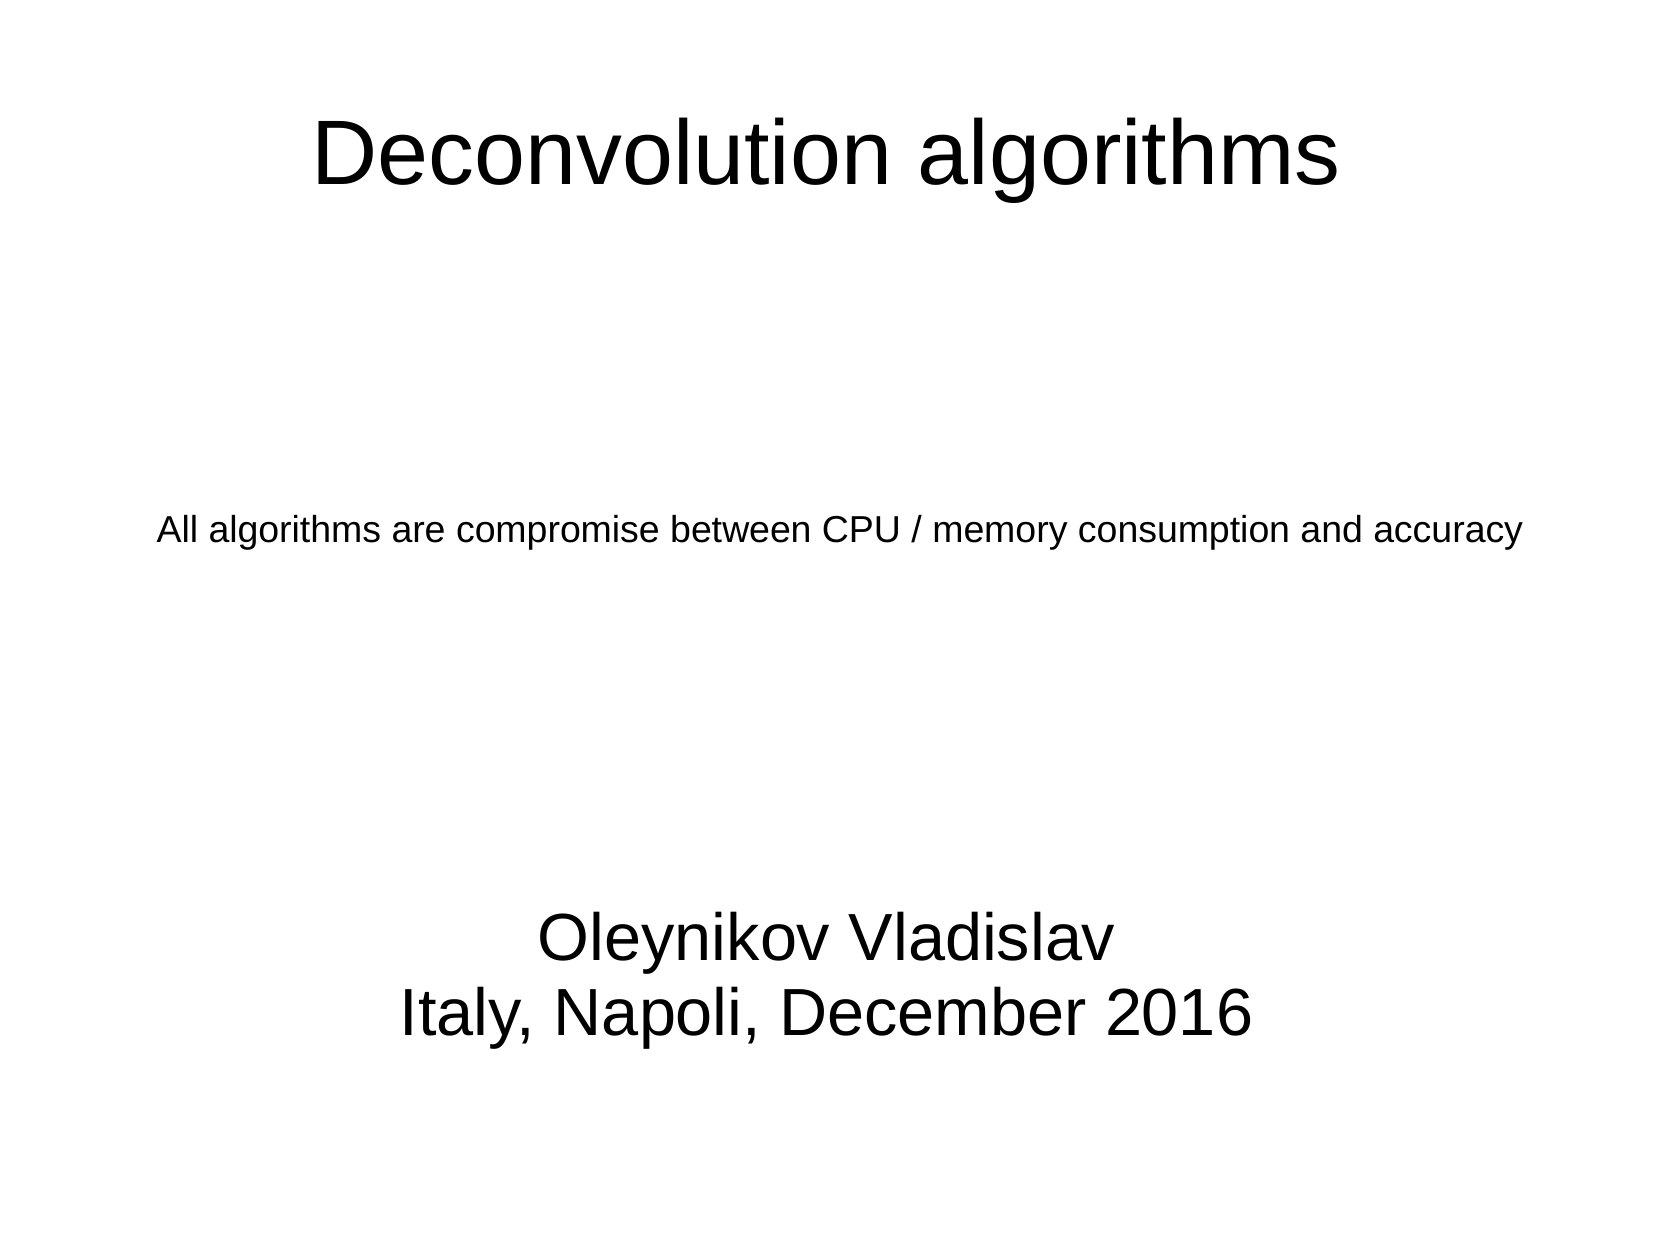

# Deconvolution algorithms
All algorithms are compromise between CPU / memory consumption and accuracy
Oleynikov Vladislav
Italy, Napoli, December 2016